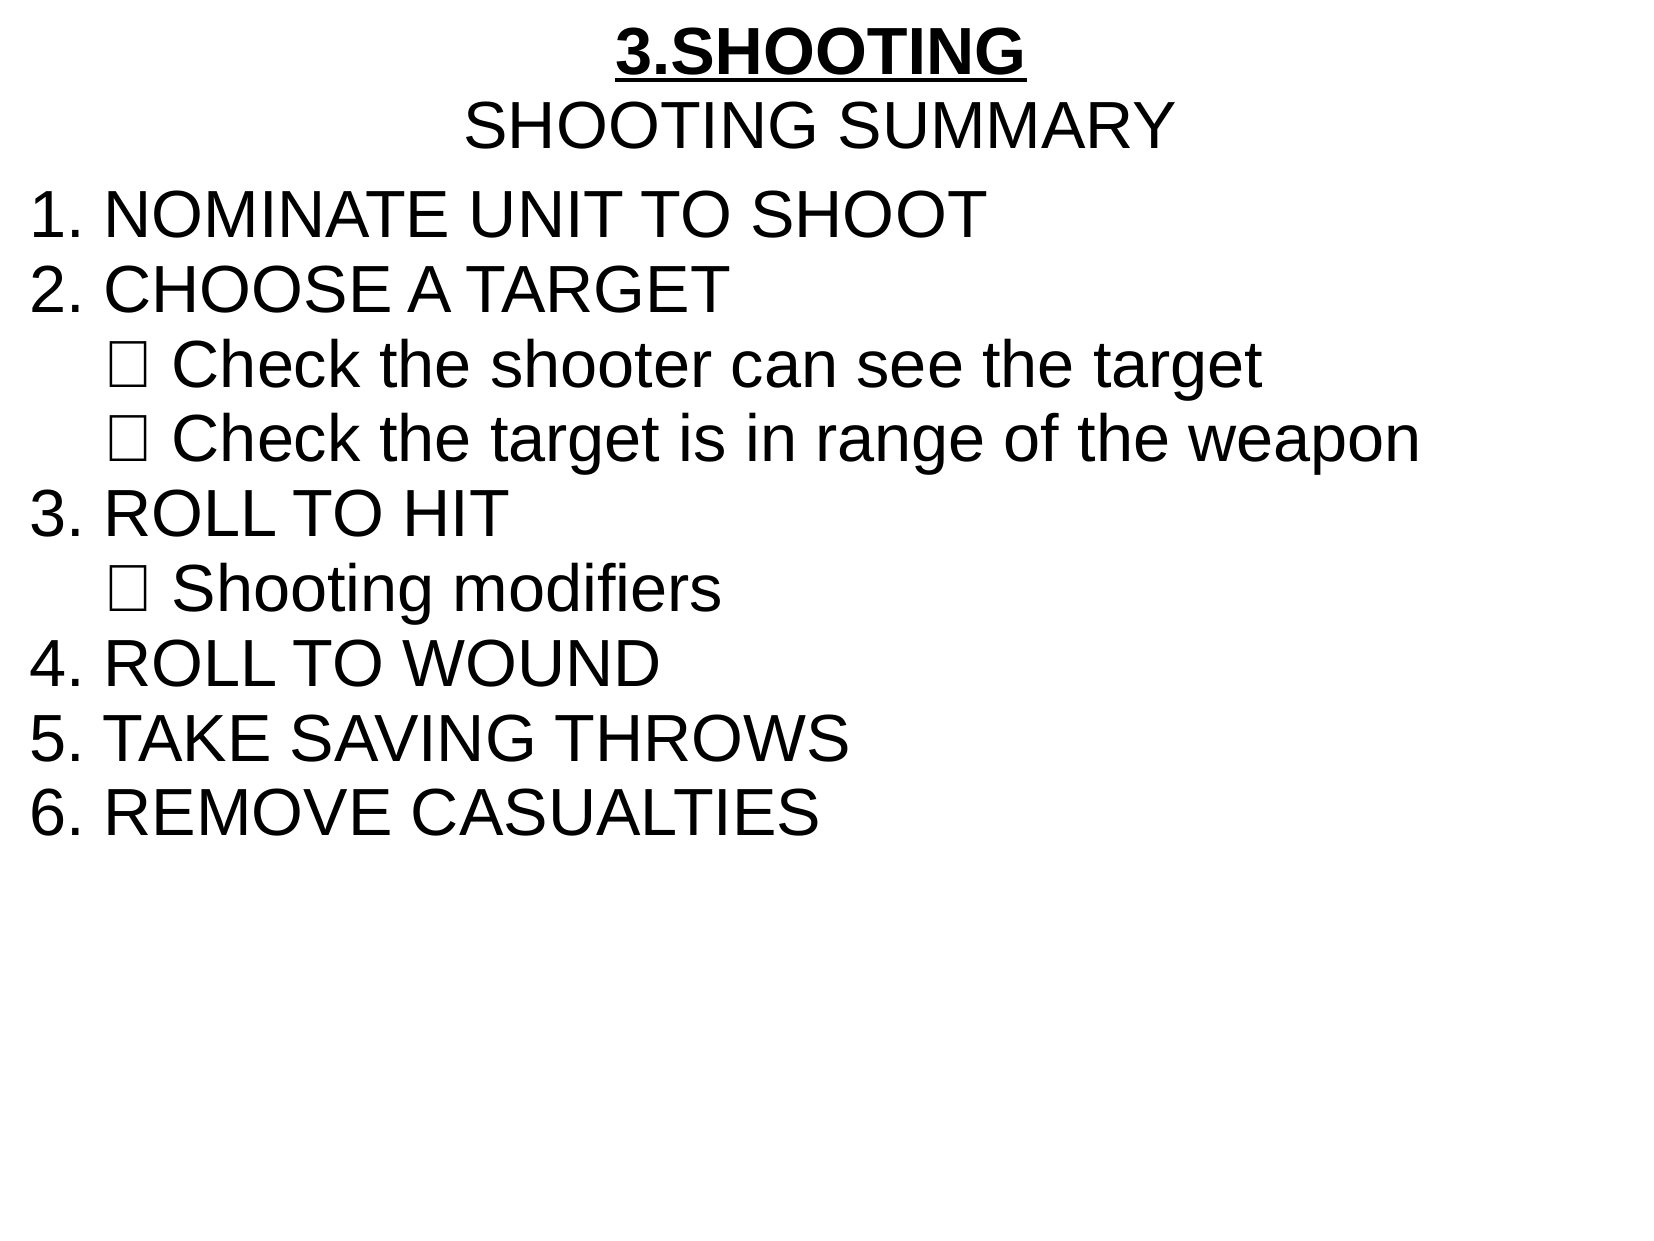

# 3.SHOOTING SHOOTING SUMMARY
1. NOMINATE UNIT TO SHOOT
2. CHOOSE A TARGET
	 Check the shooter can see the target
	 Check the target is in range of the weapon
3. ROLL TO HIT
	 Shooting modifiers
4. ROLL TO WOUND
5. TAKE SAVING THROWS
6. REMOVE CASUALTIES